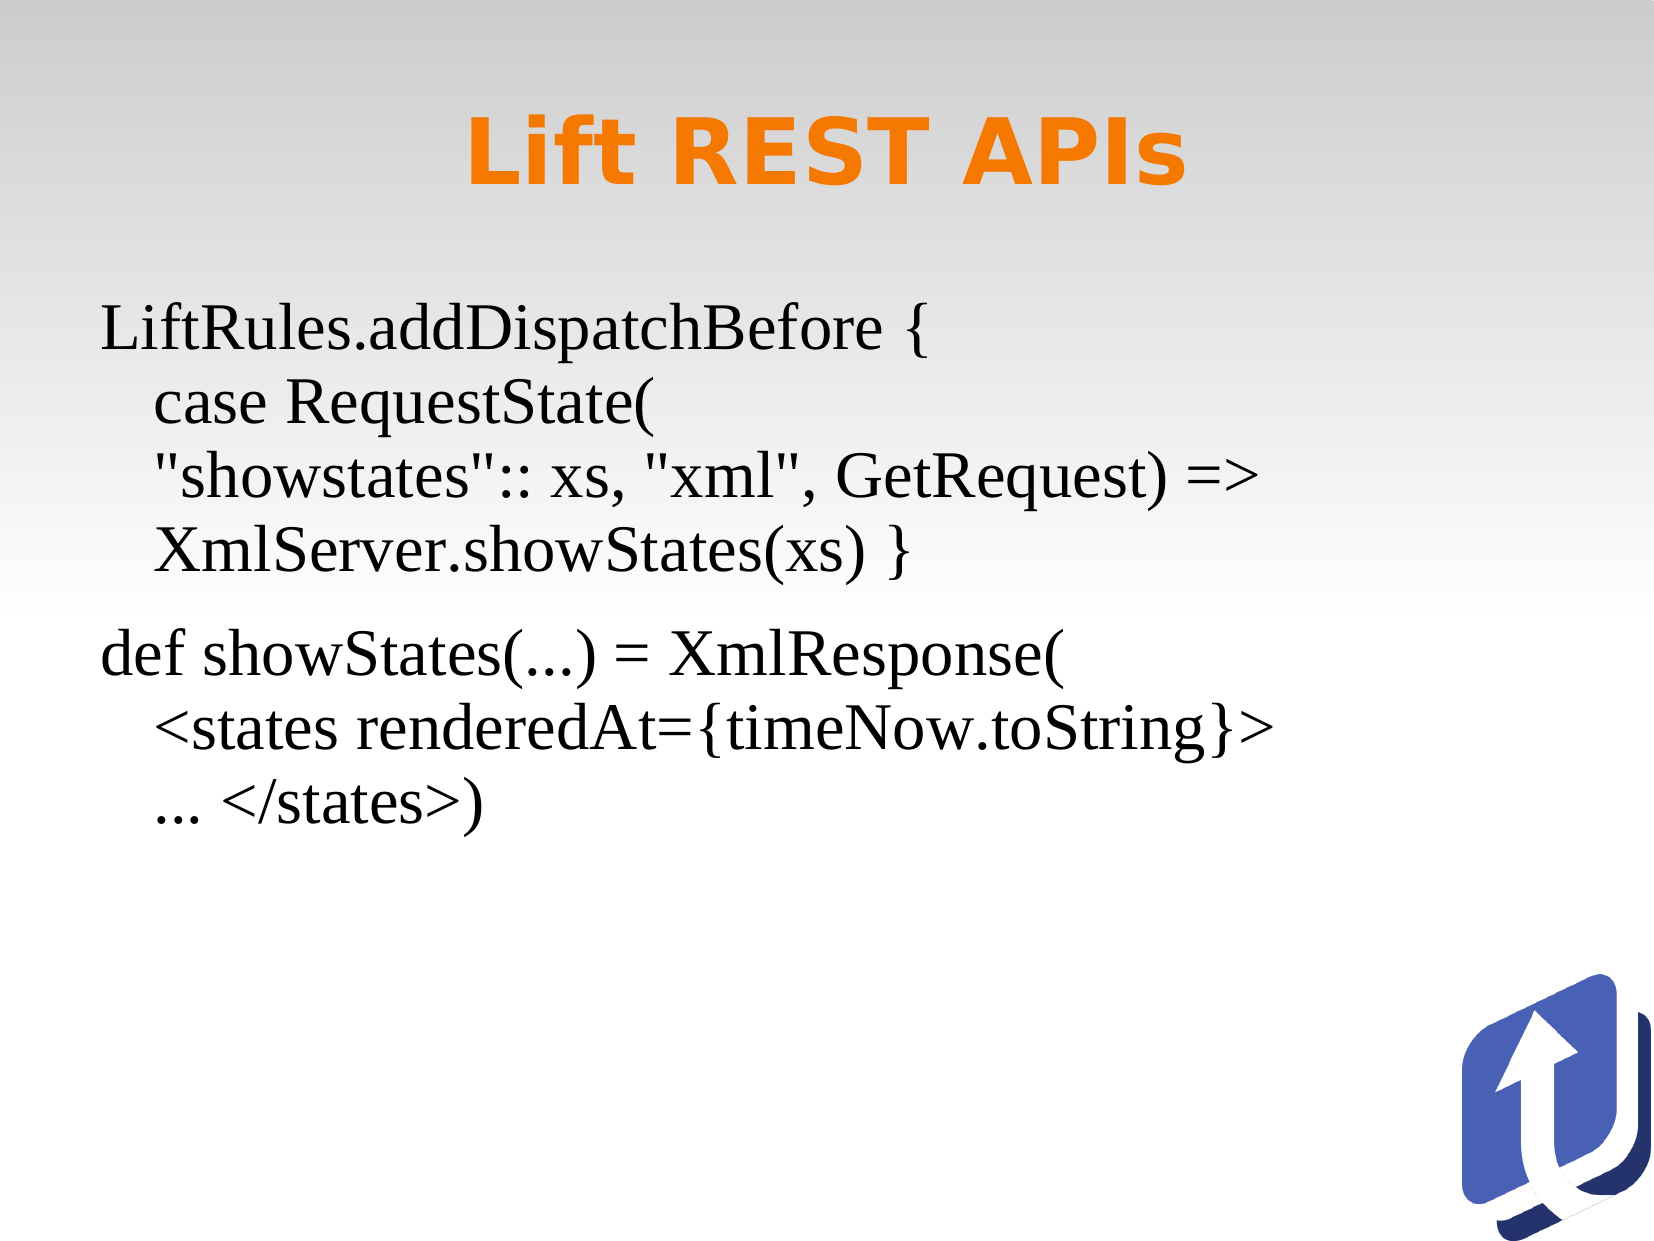

# Lift REST APIs
LiftRules.addDispatchBefore {
case RequestState(
"showstates":: xs, "xml", GetRequest) => XmlServer.showStates(xs) }
def showStates(...) = XmlResponse(
<states renderedAt={timeNow.toString}>
... </states>)